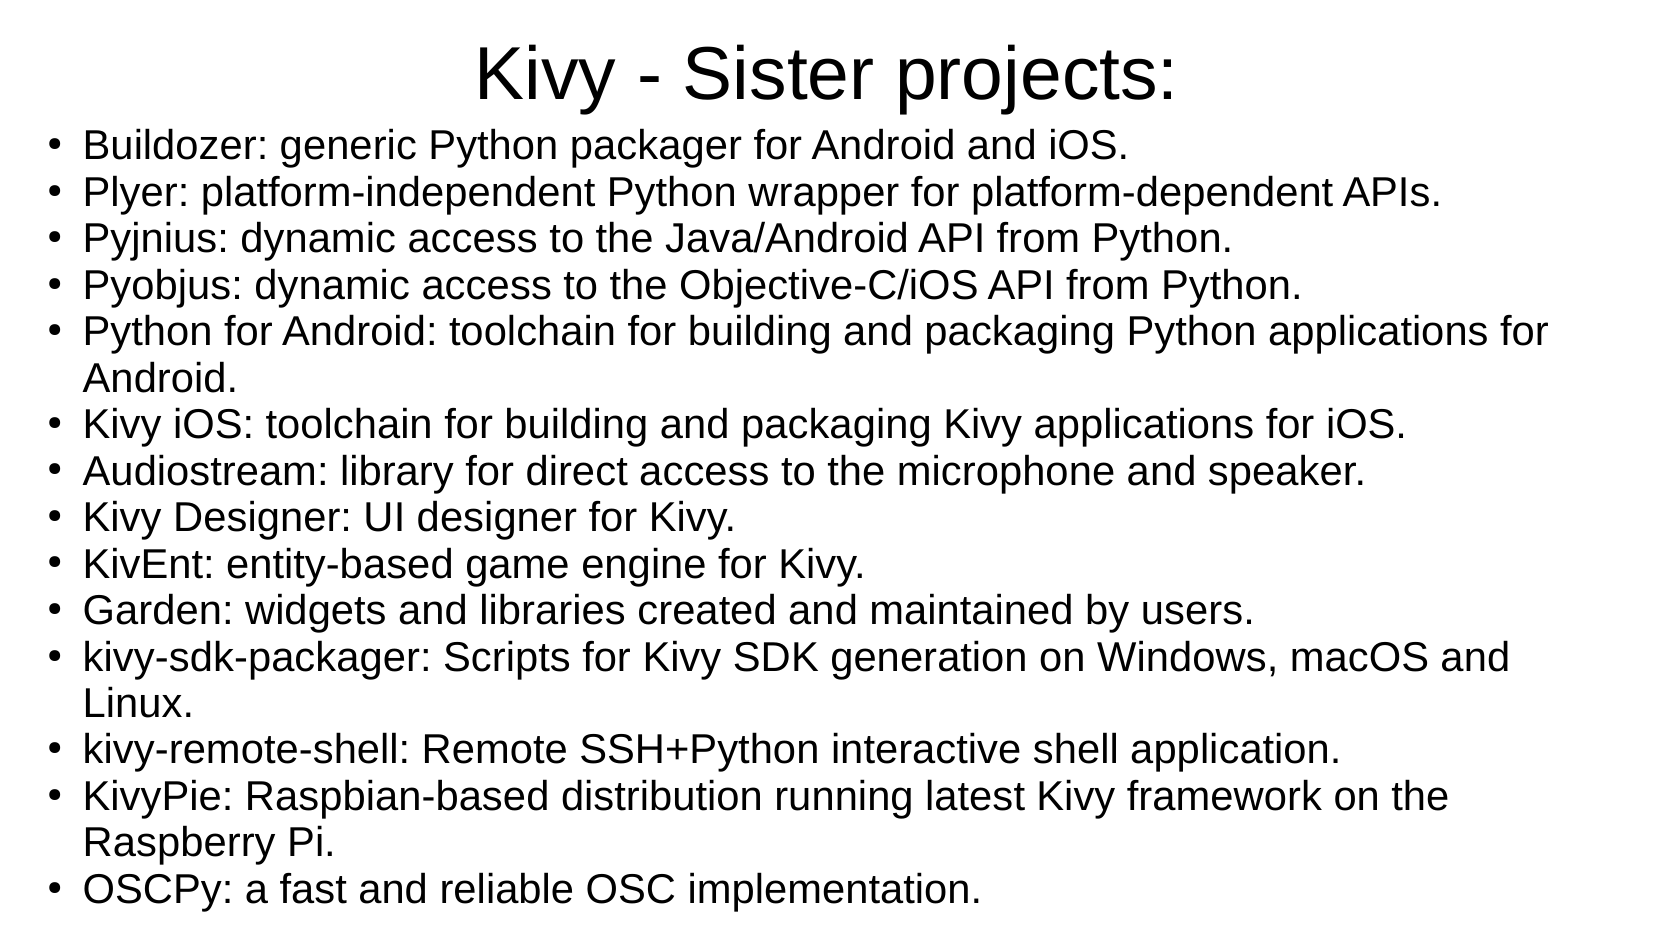

# Kivy - Sister projects:
Buildozer: generic Python packager for Android and iOS.
Plyer: platform-independent Python wrapper for platform-dependent APIs.
Pyjnius: dynamic access to the Java/Android API from Python.
Pyobjus: dynamic access to the Objective-C/iOS API from Python.
Python for Android: toolchain for building and packaging Python applications for Android.
Kivy iOS: toolchain for building and packaging Kivy applications for iOS.
Audiostream: library for direct access to the microphone and speaker.
Kivy Designer: UI designer for Kivy.
KivEnt: entity-based game engine for Kivy.
Garden: widgets and libraries created and maintained by users.
kivy-sdk-packager: Scripts for Kivy SDK generation on Windows, macOS and Linux.
kivy-remote-shell: Remote SSH+Python interactive shell application.
KivyPie: Raspbian-based distribution running latest Kivy framework on the Raspberry Pi.
OSCPy: a fast and reliable OSC implementation.